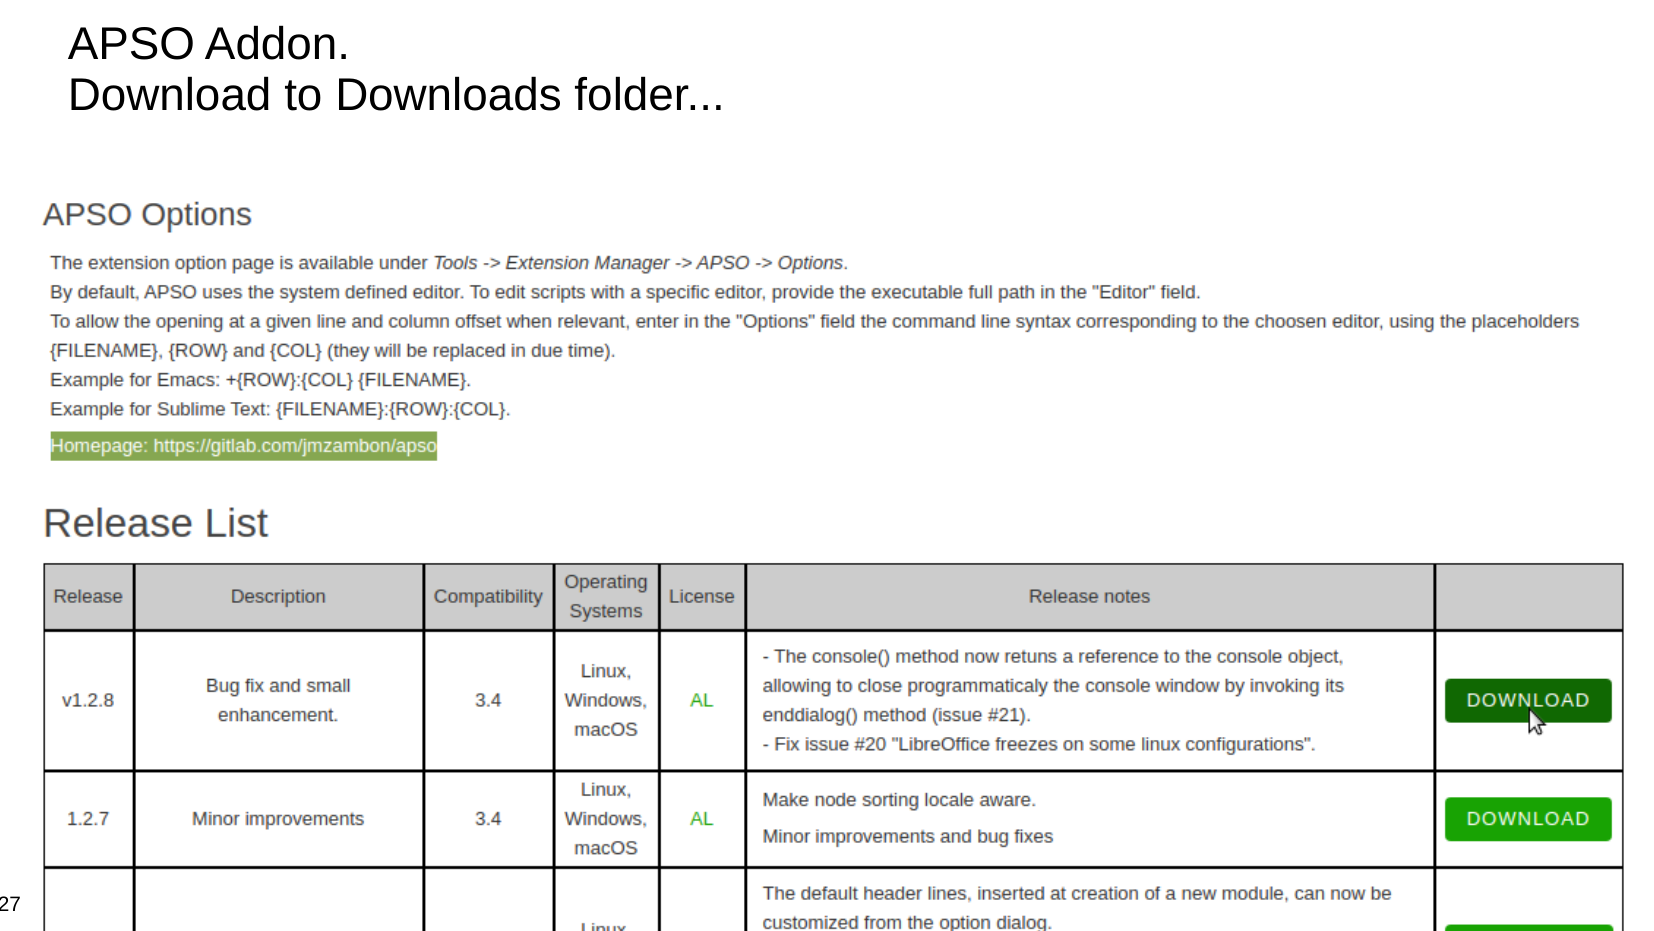

# APSO Addon.
Download to Downloads folder...